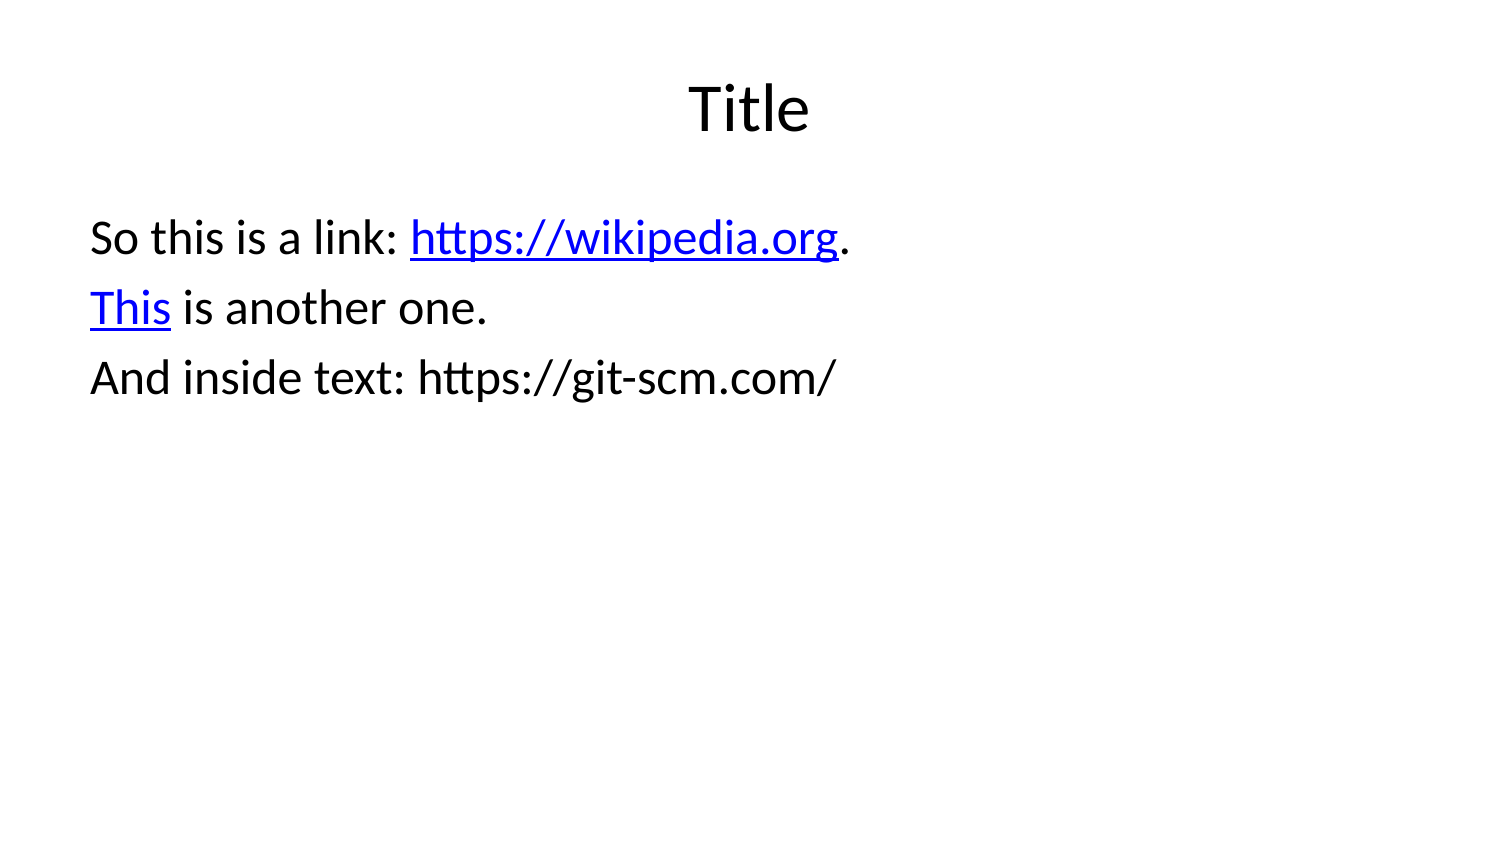

# Title
So this is a link: https://wikipedia.org.
This is another one.
And inside text: https://git-scm.com/